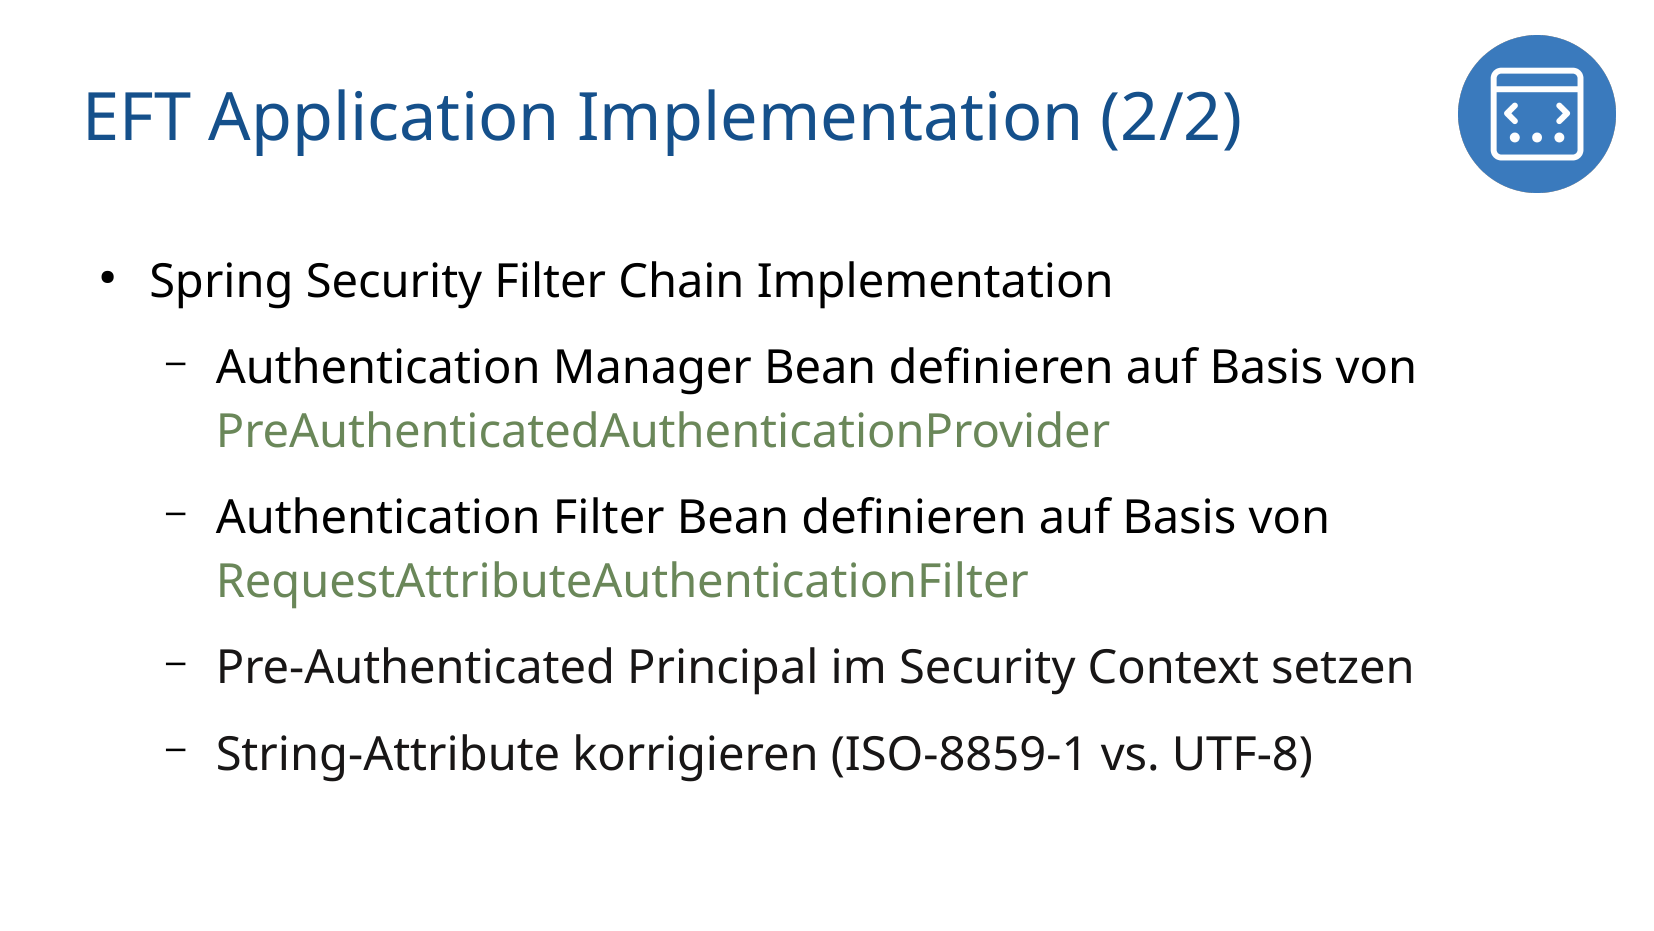

# EFT Application Implementation (2/2)
Spring Security Filter Chain Implementation
Authentication Manager Bean definieren auf Basis von PreAuthenticatedAuthenticationProvider
Authentication Filter Bean definieren auf Basis von RequestAttributeAuthenticationFilter
Pre-Authenticated Principal im Security Context setzen
String-Attribute korrigieren (ISO-8859-1 vs. UTF-8)